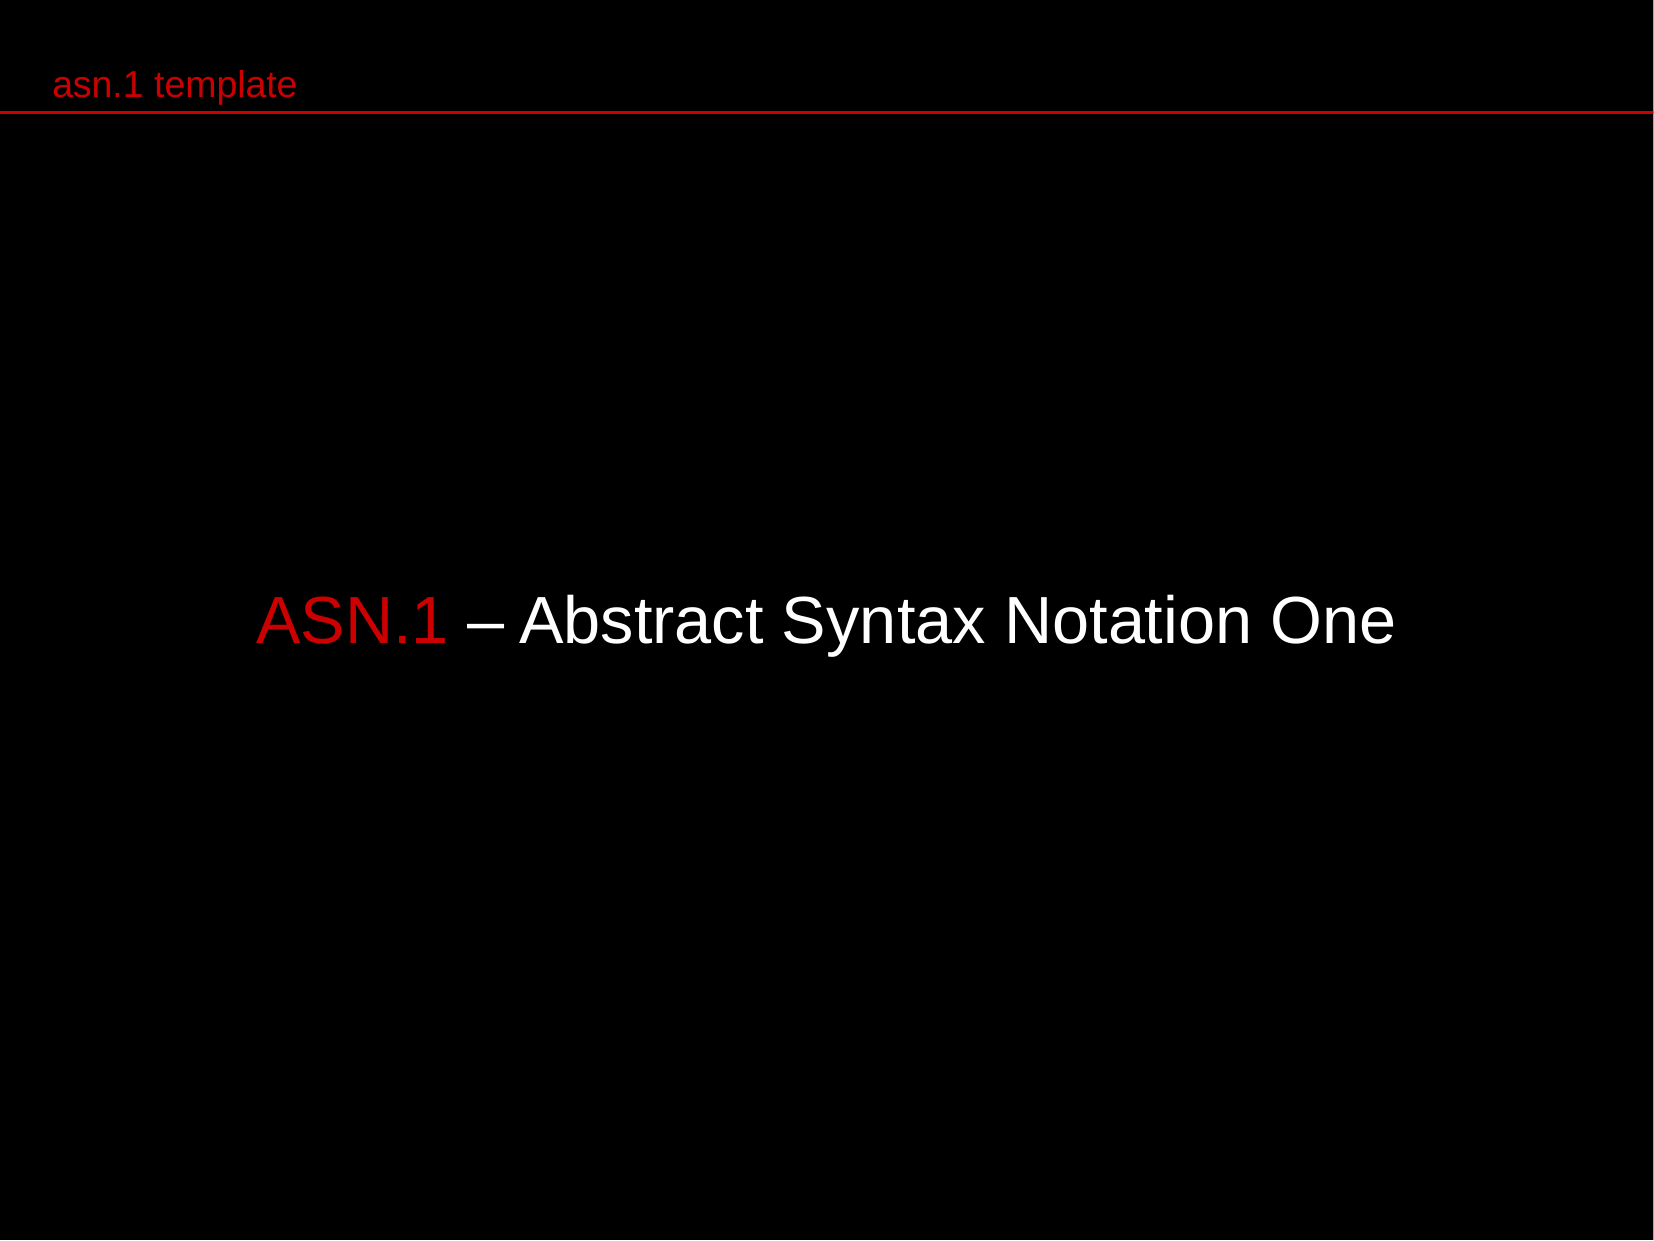

# ASN.1 – Abstract Syntax Notation One
asn.1 template